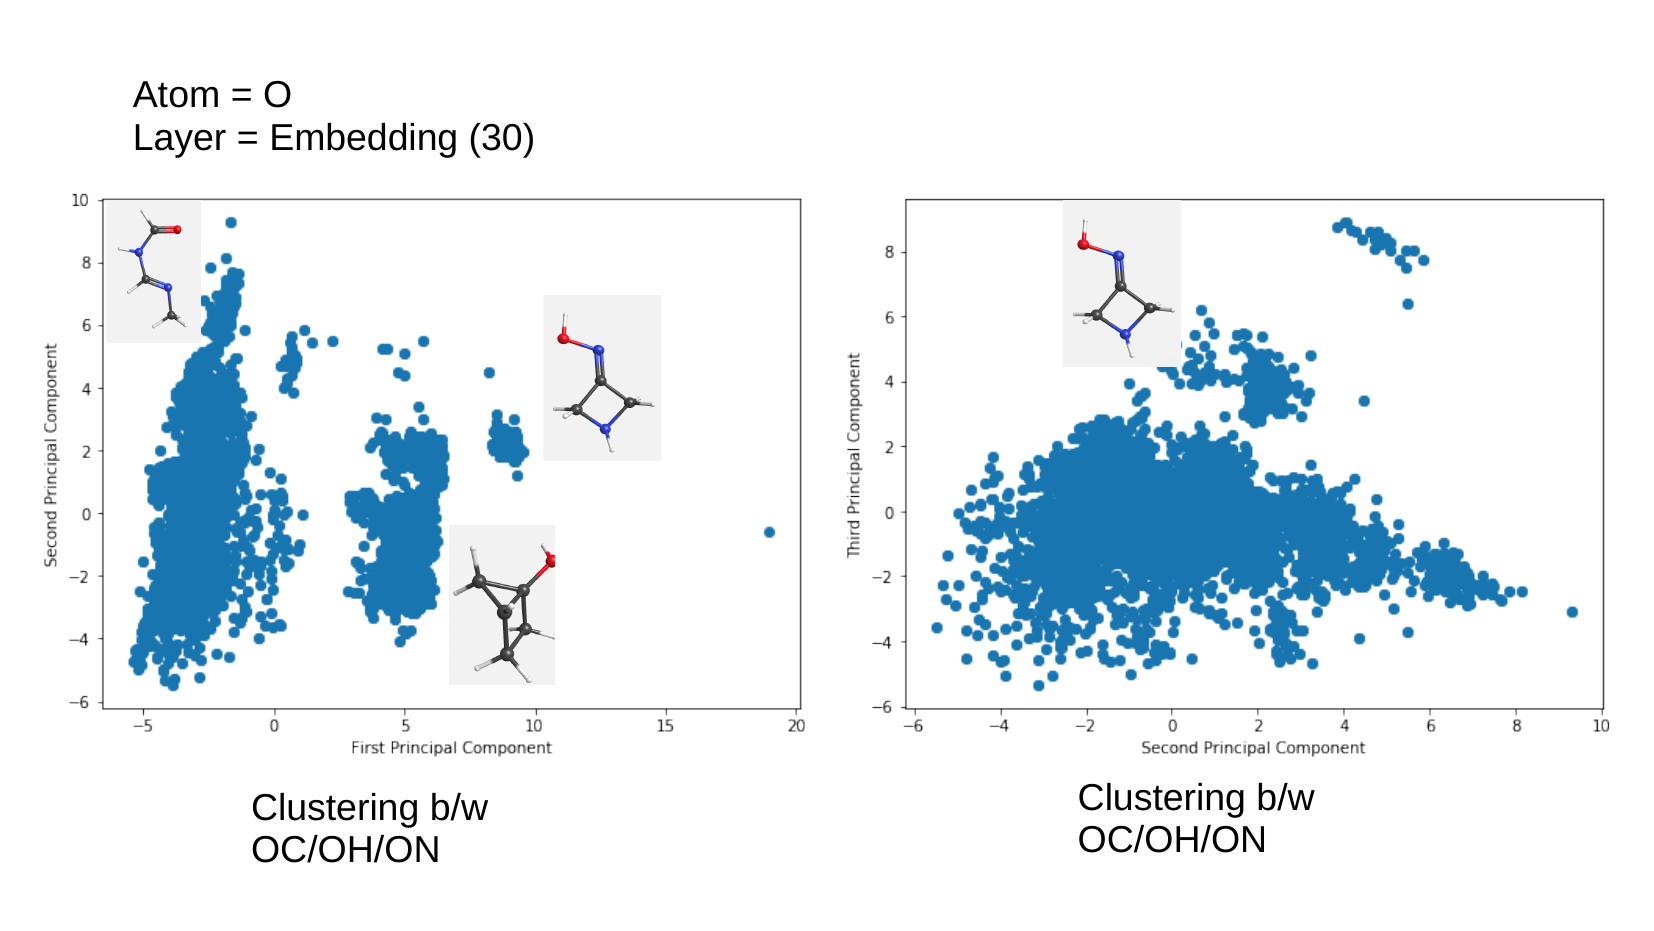

Atom = O
Layer = Embedding (30)
Clustering b/w
OC/OH/ON
Clustering b/w
OC/OH/ON